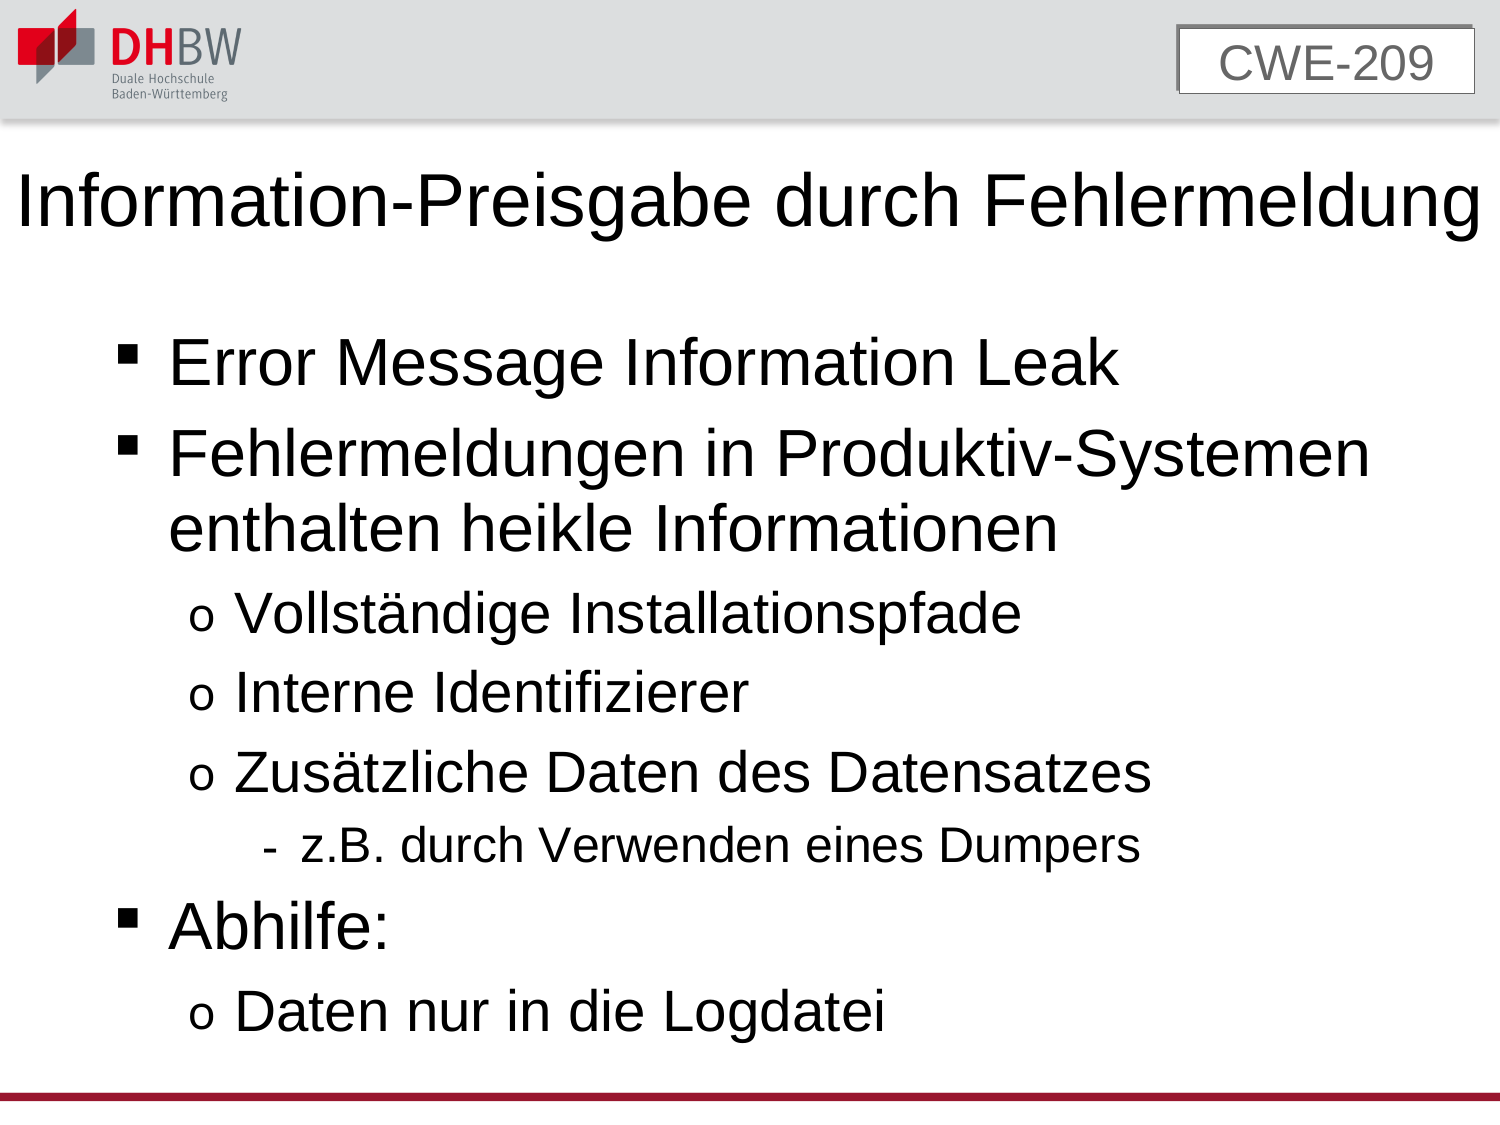

CWE-209
# Information-Preisgabe durch Fehlermeldung
Error Message Information Leak
Fehlermeldungen in Produktiv-Systemen enthalten heikle Informationen
Vollständige Installationspfade
Interne Identifizierer
Zusätzliche Daten des Datensatzes
z.B. durch Verwenden eines Dumpers
Abhilfe:
Daten nur in die Logdatei